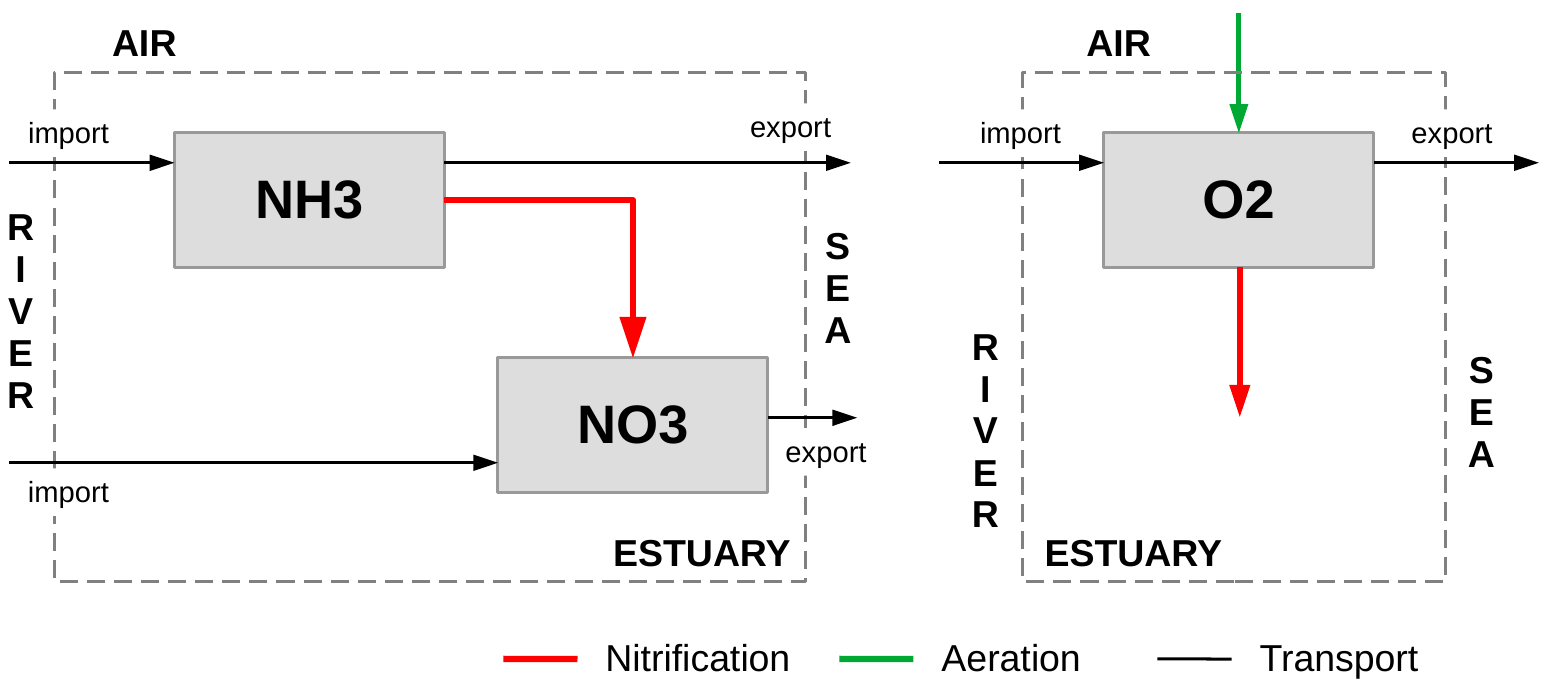

AIR
AIR
export
import
import
export
NH3
O2
R I V E R
S E A
R I V E R
S E A
NO3
export
import
ESTUARY
ESTUARY
Nitrification
Aeration
Transport